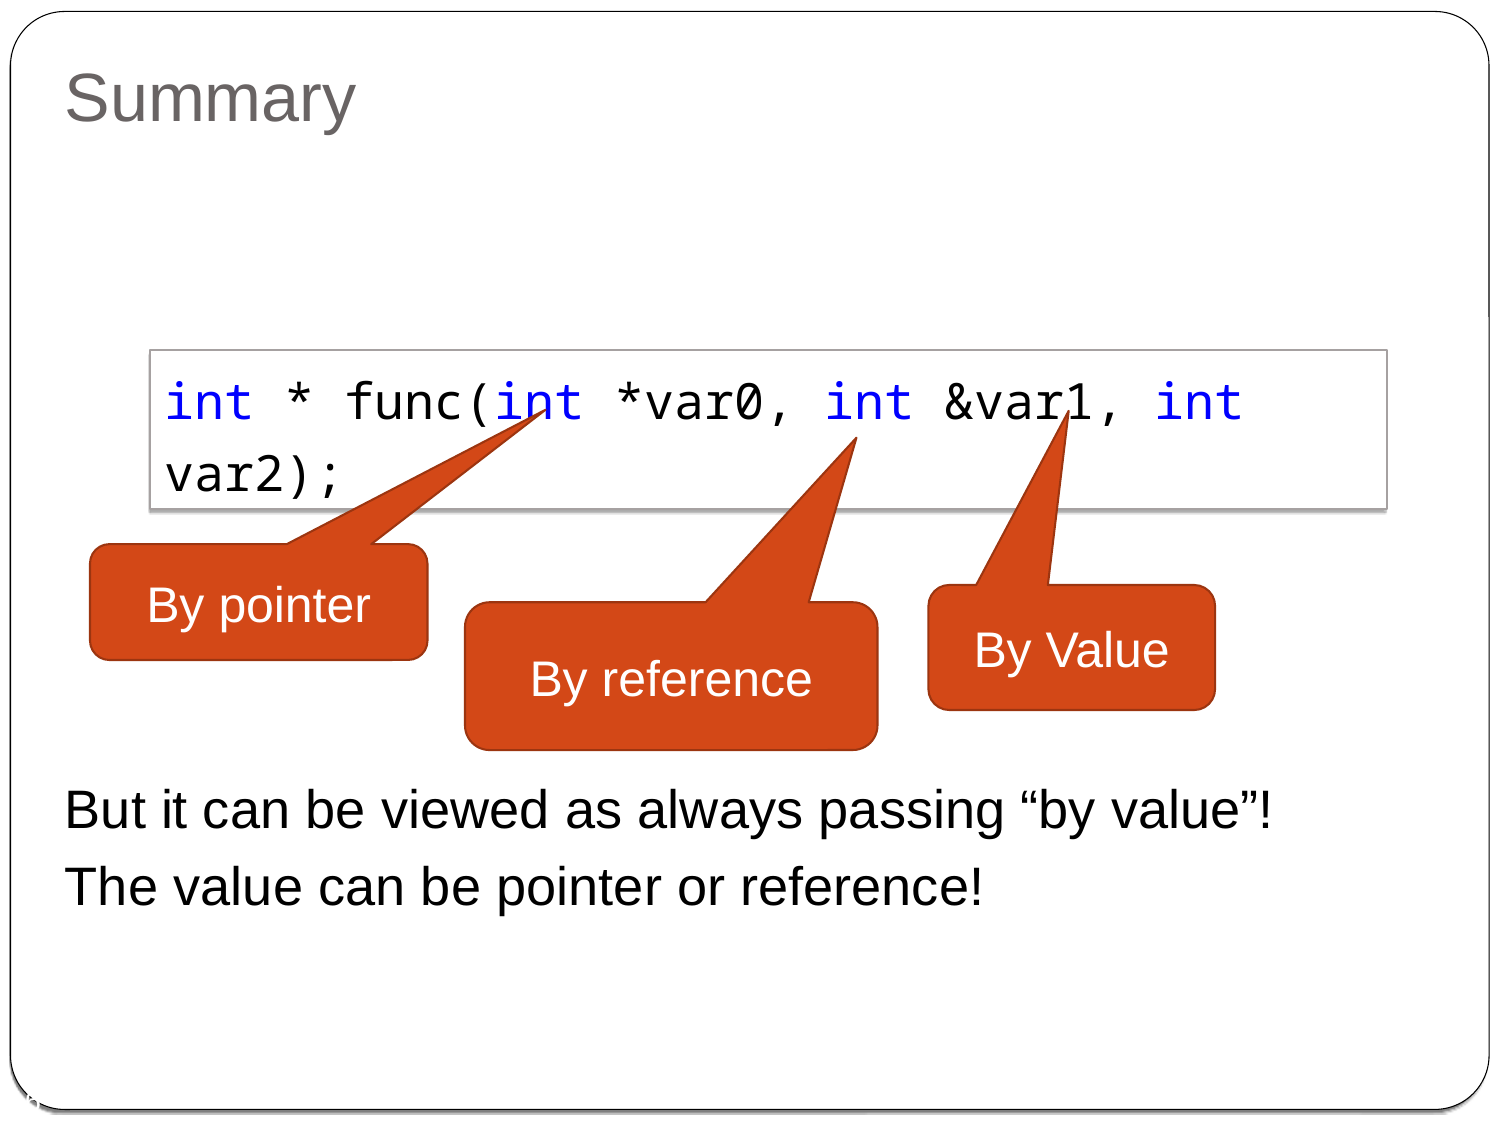

# Summary
But it can be viewed as always passing “by value”!
The value can be pointer or reference!
int * func(int *var0, int &var1, int var2);
By pointer
By Value
By reference